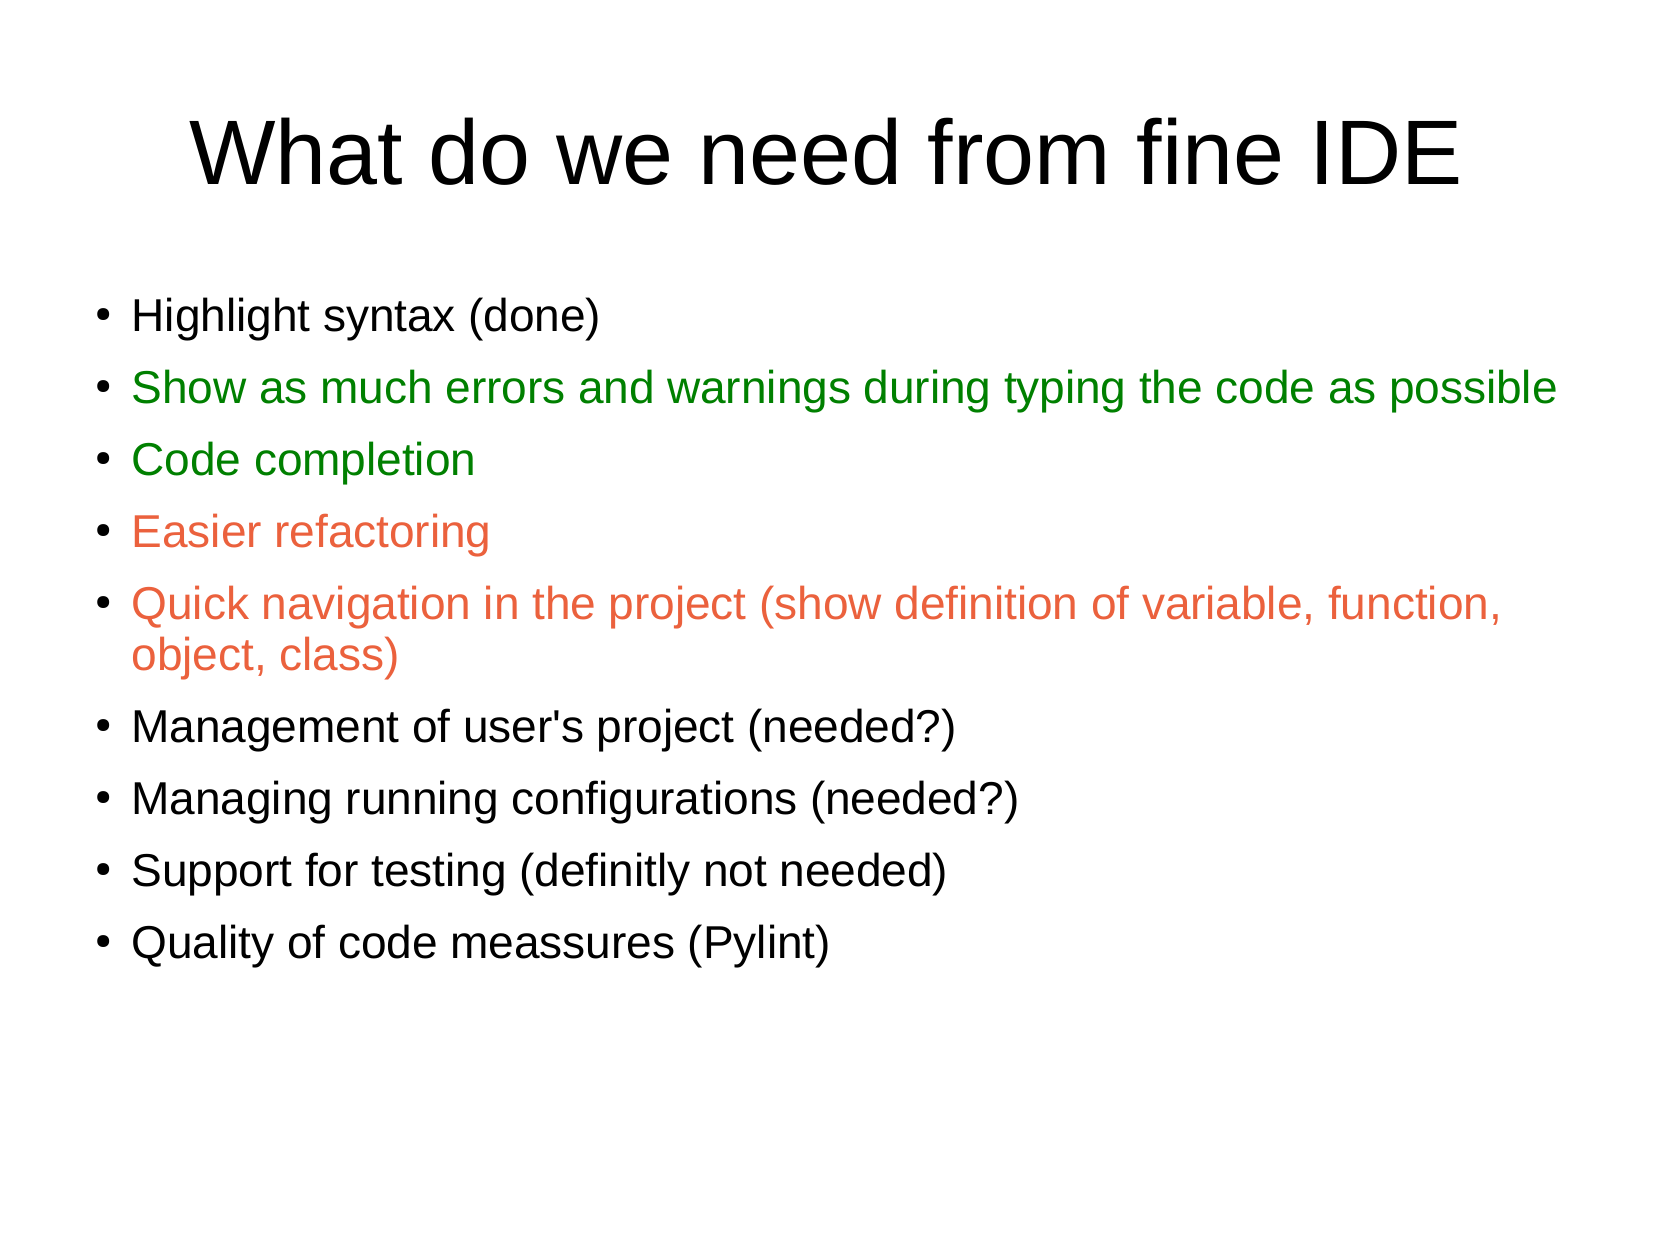

# What do we need from fine IDE
Highlight syntax (done)
Show as much errors and warnings during typing the code as possible
Code completion
Easier refactoring
Quick navigation in the project (show definition of variable, function, object, class)
Management of user's project (needed?)
Managing running configurations (needed?)
Support for testing (definitly not needed)
Quality of code meassures (Pylint)